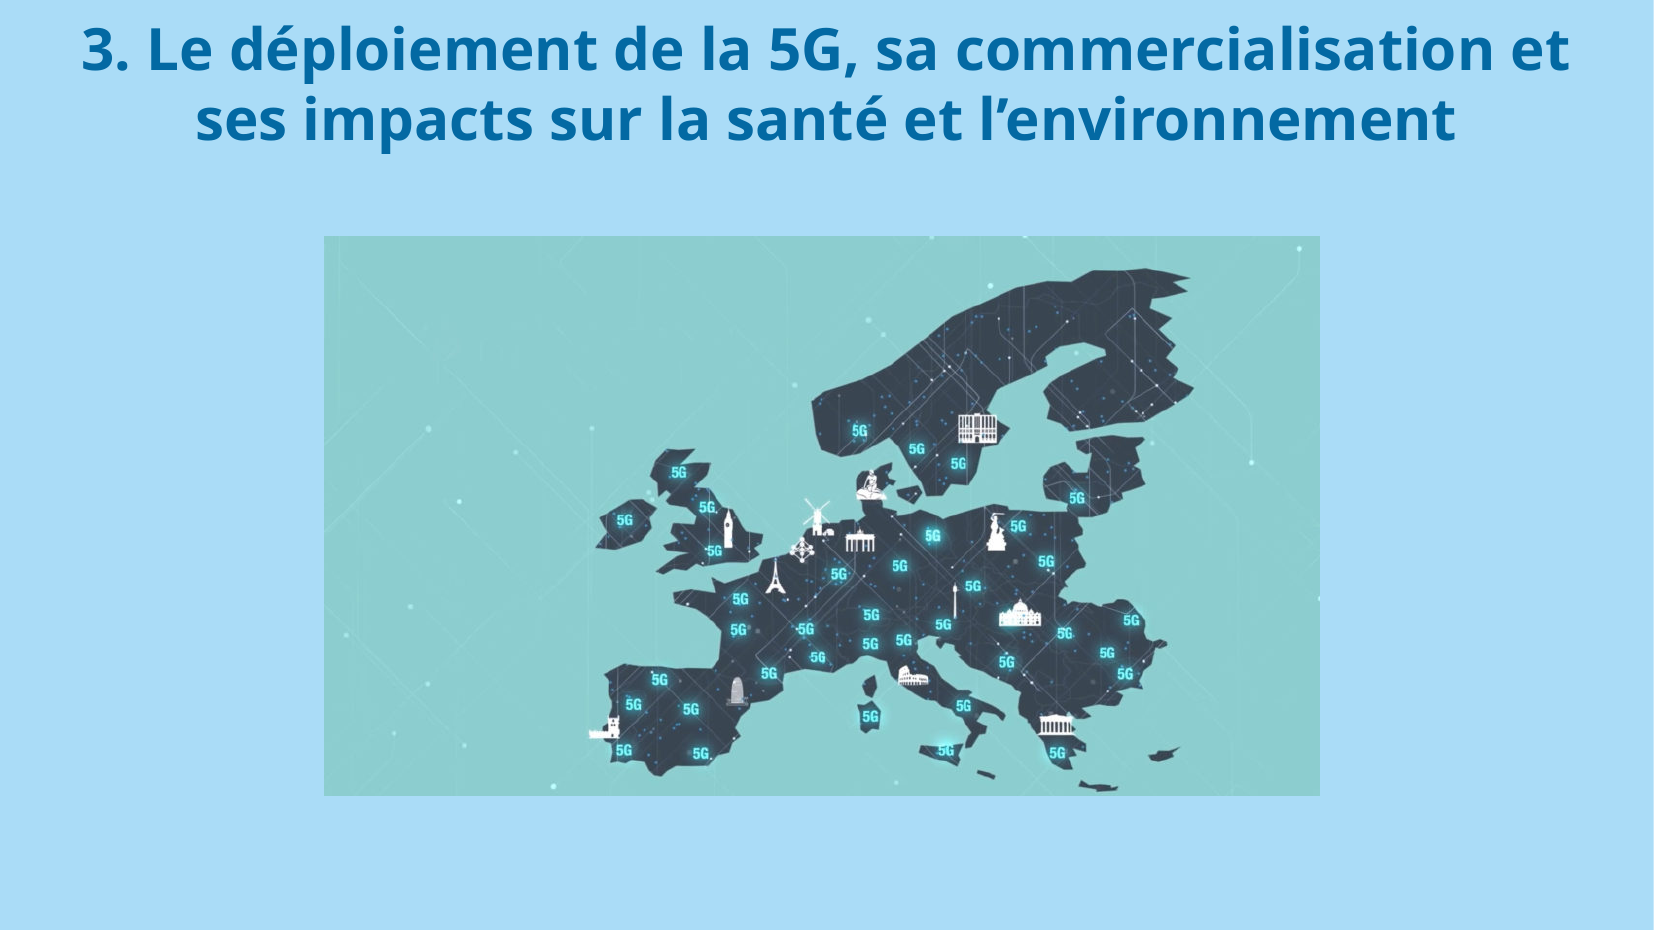

# 3. Le déploiement de la 5G, sa commercialisation et ses impacts sur la santé et l’environnement